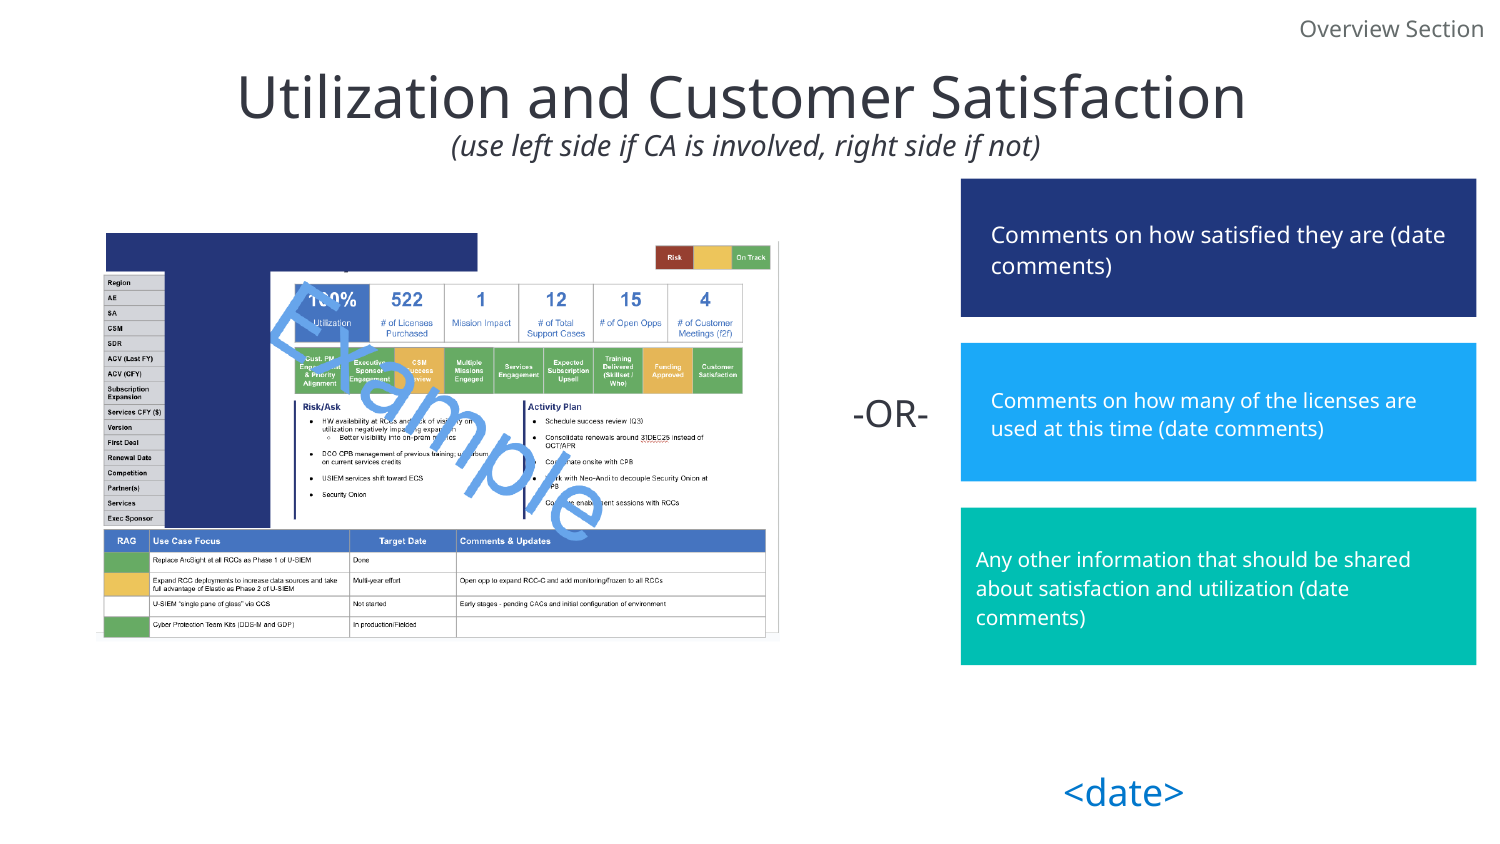

Overview Section
# Utilization and Customer Satisfaction (use left side if CA is involved, right side if not)
Comments on how satisfied they are (date comments)
Comments on how many of the licenses are used at this time (date comments)
-OR-
Any other information that should be shared about satisfaction and utilization (date comments)
<date>